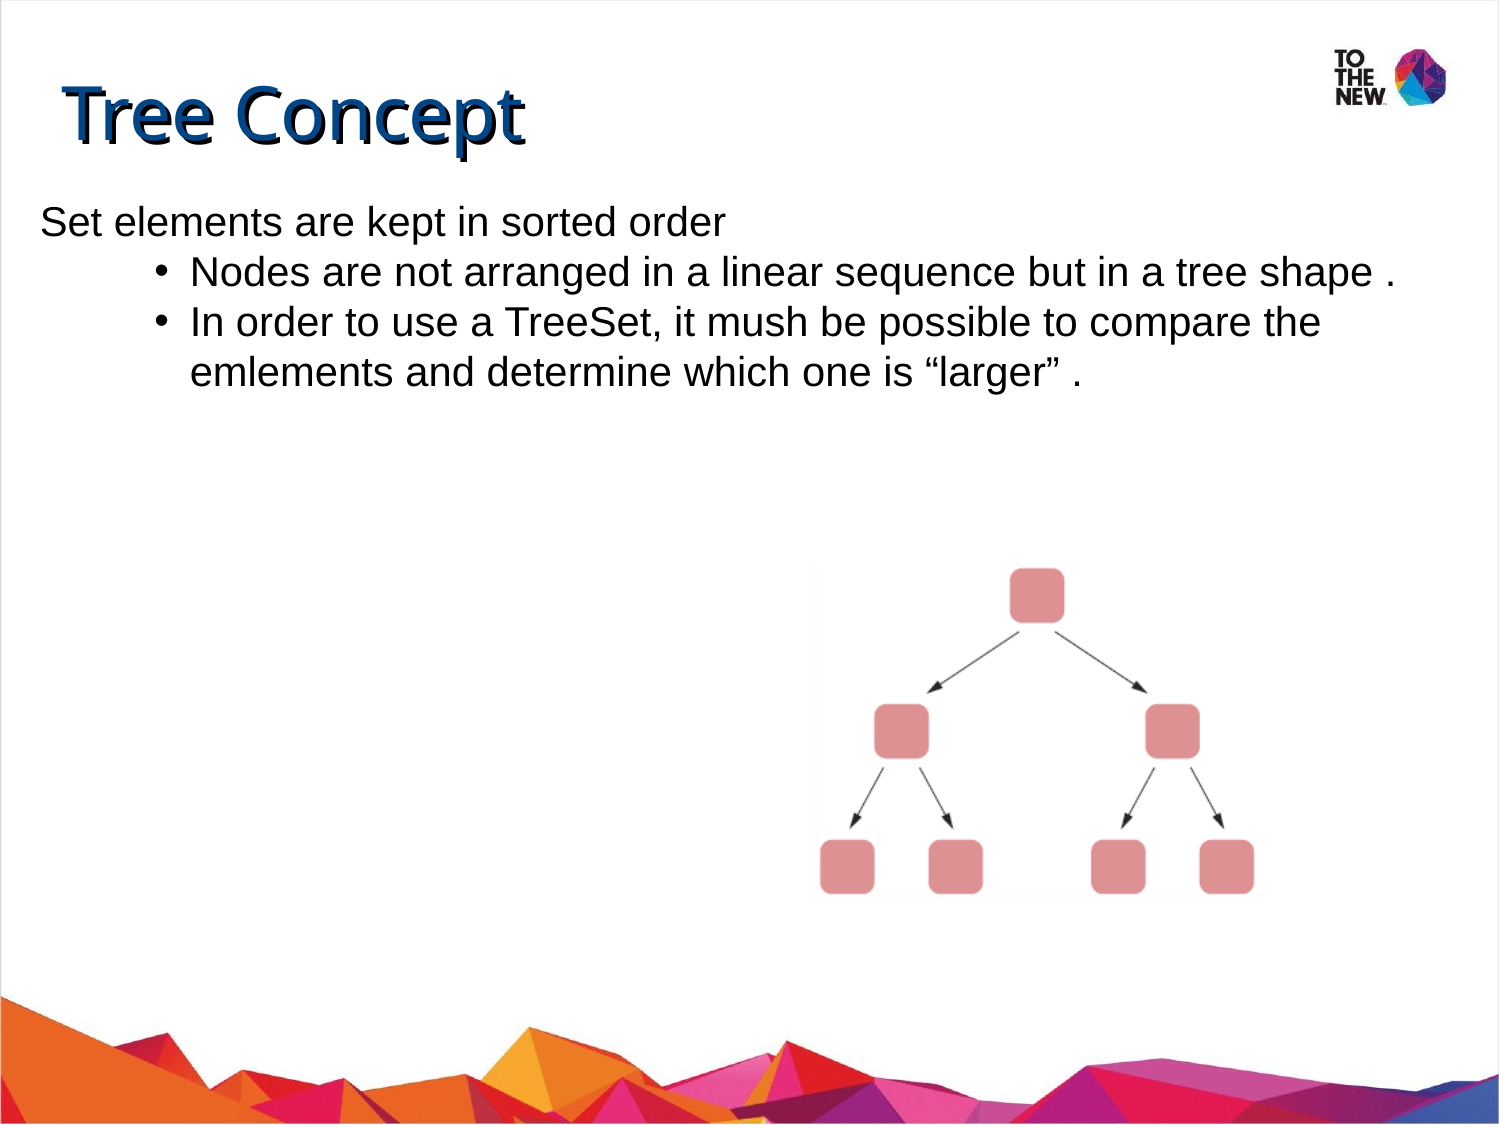

Tree Concept
Set elements are kept in sorted order
Nodes are not arranged in a linear sequence but in a tree shape .
In order to use a TreeSet, it mush be possible to compare the emlements and determine which one is “larger” .